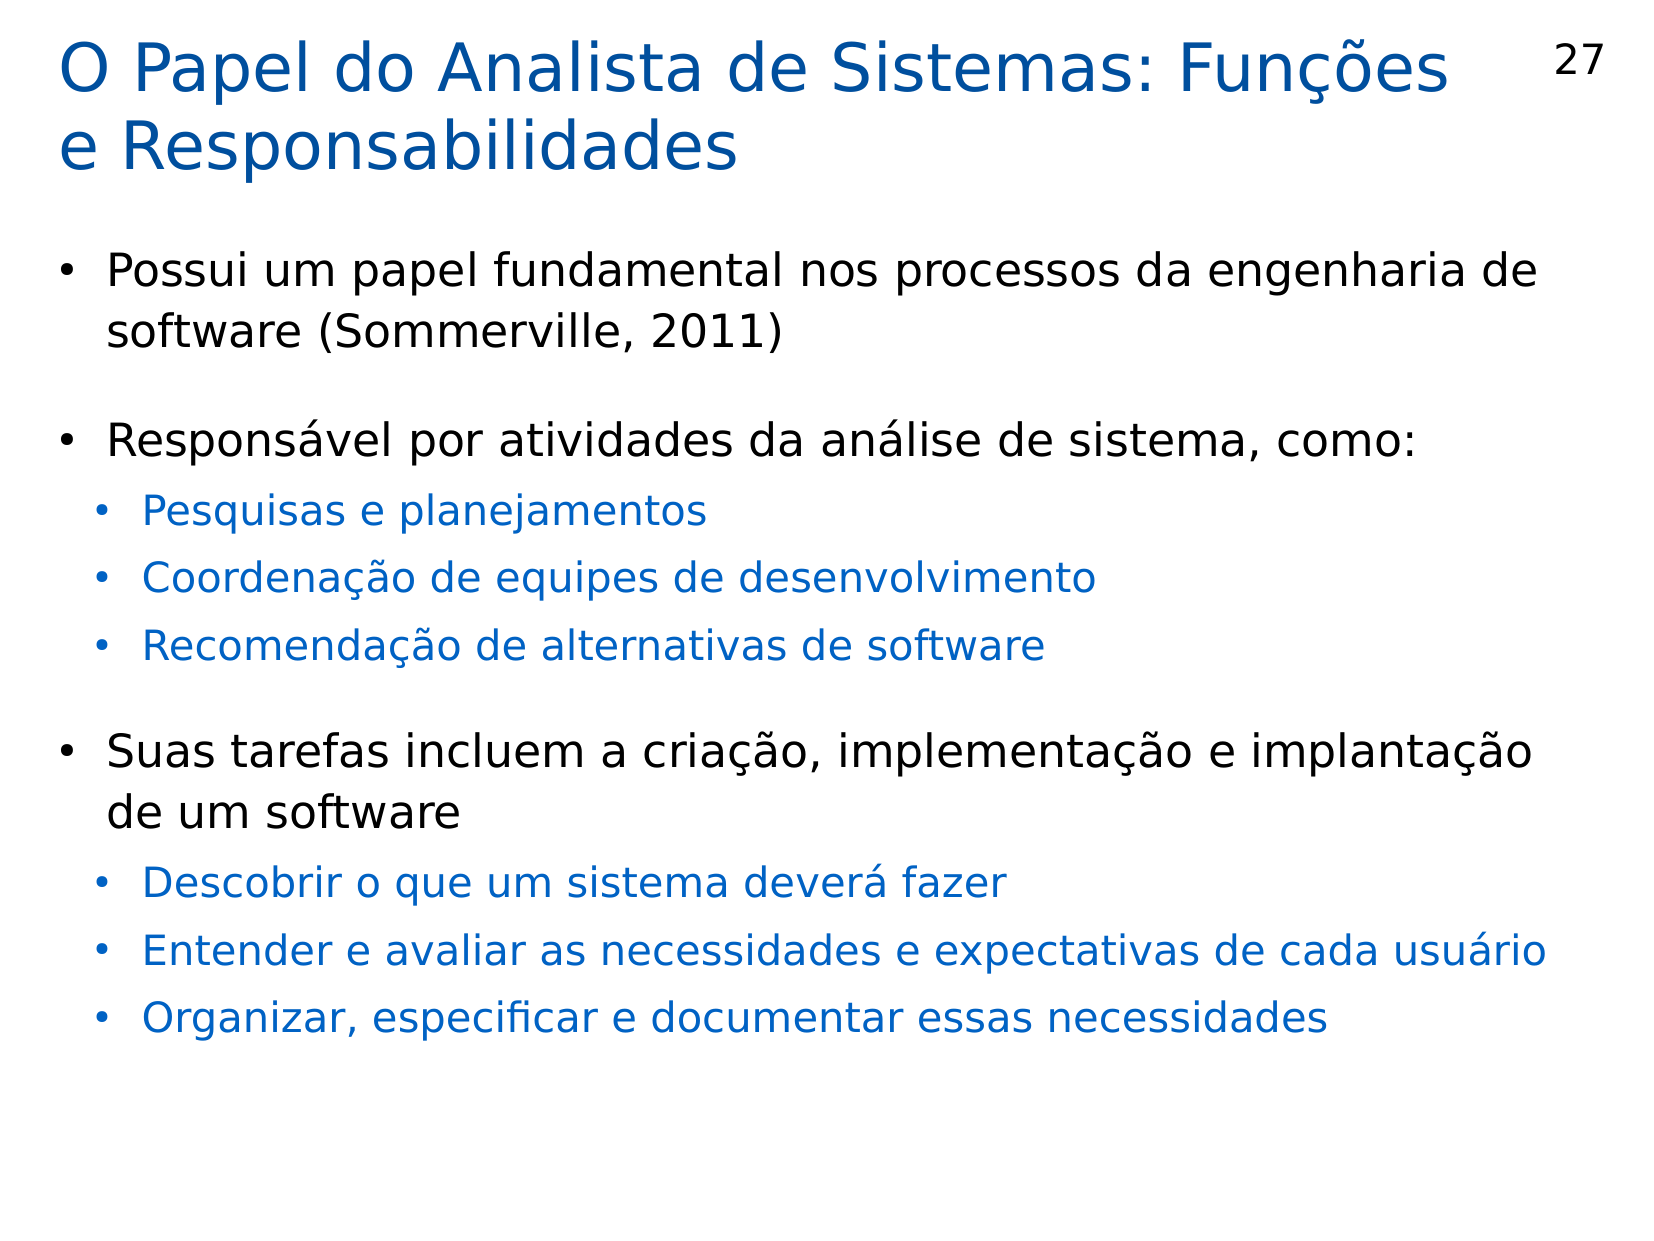

# O Papel do Analista de Sistemas: Funções e Responsabilidades
27
Possui um papel fundamental nos processos da engenharia de software (Sommerville, 2011)
Responsável por atividades da análise de sistema, como:
Pesquisas e planejamentos
Coordenação de equipes de desenvolvimento
Recomendação de alternativas de software
Suas tarefas incluem a criação, implementação e implantação de um software
Descobrir o que um sistema deverá fazer
Entender e avaliar as necessidades e expectativas de cada usuário
Organizar, especificar e documentar essas necessidades